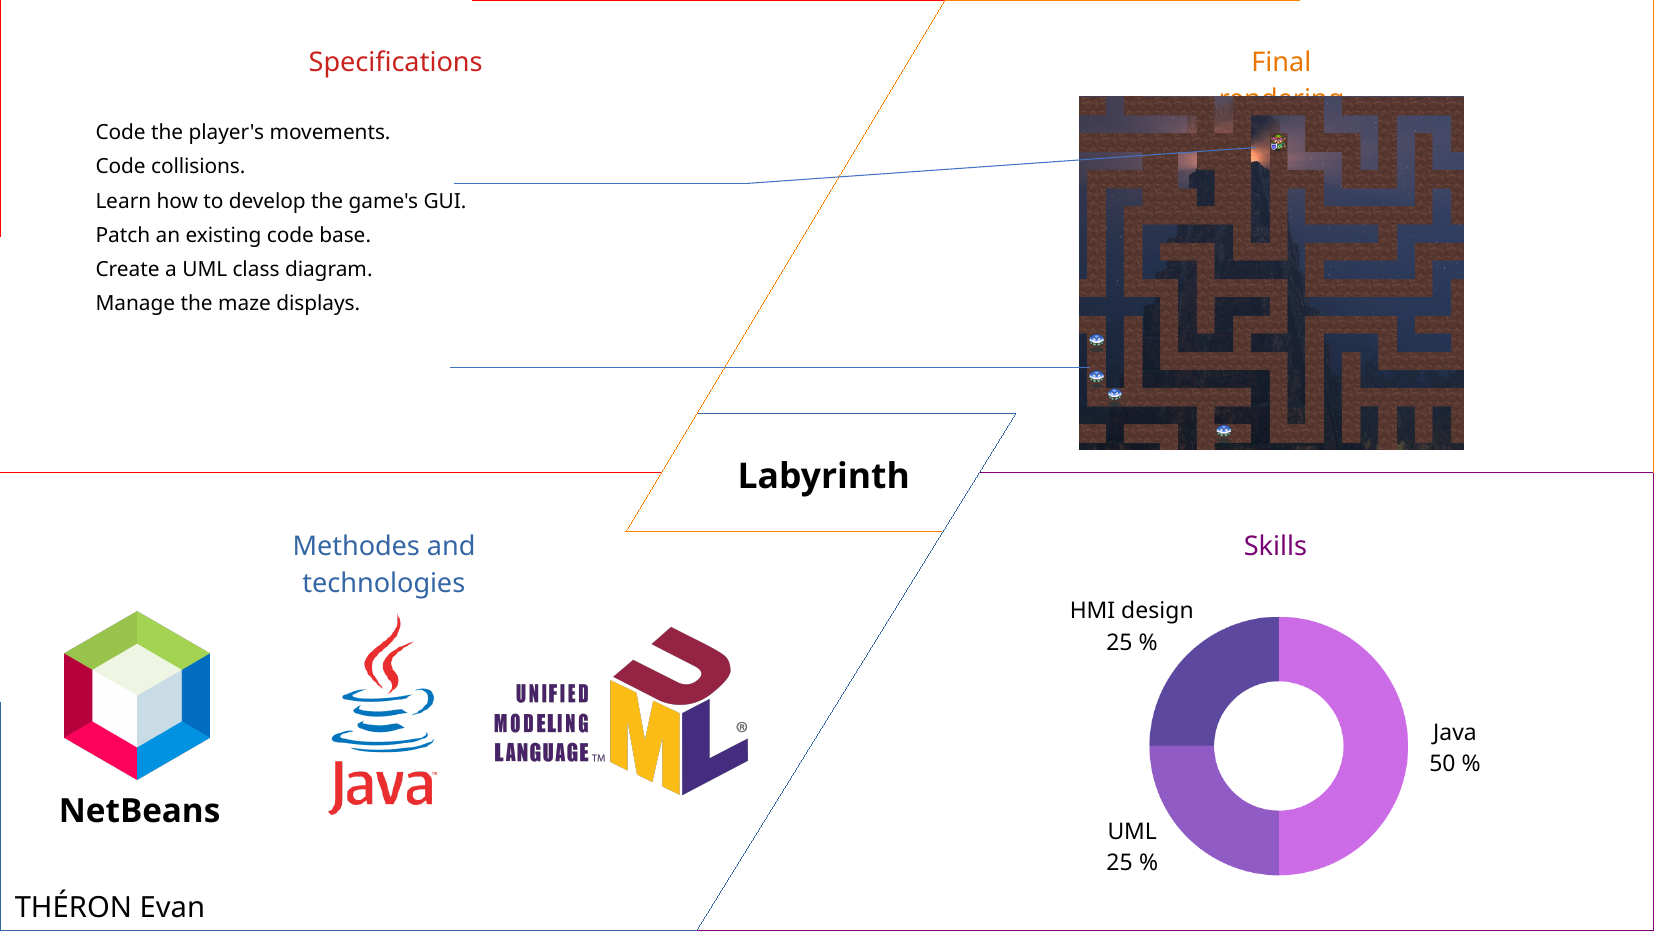

Specifications
Final rendering
Code the player's movements.
Code collisions.
Learn how to develop the game's GUI.
Patch an existing code base.
Create a UML class diagram.
Manage the maze displays.
Labyrinth
Methodes and technologies
Skills
HMI design
25 %
NetBeans
Java
50 %
UML
25 %
THÉRON Evan